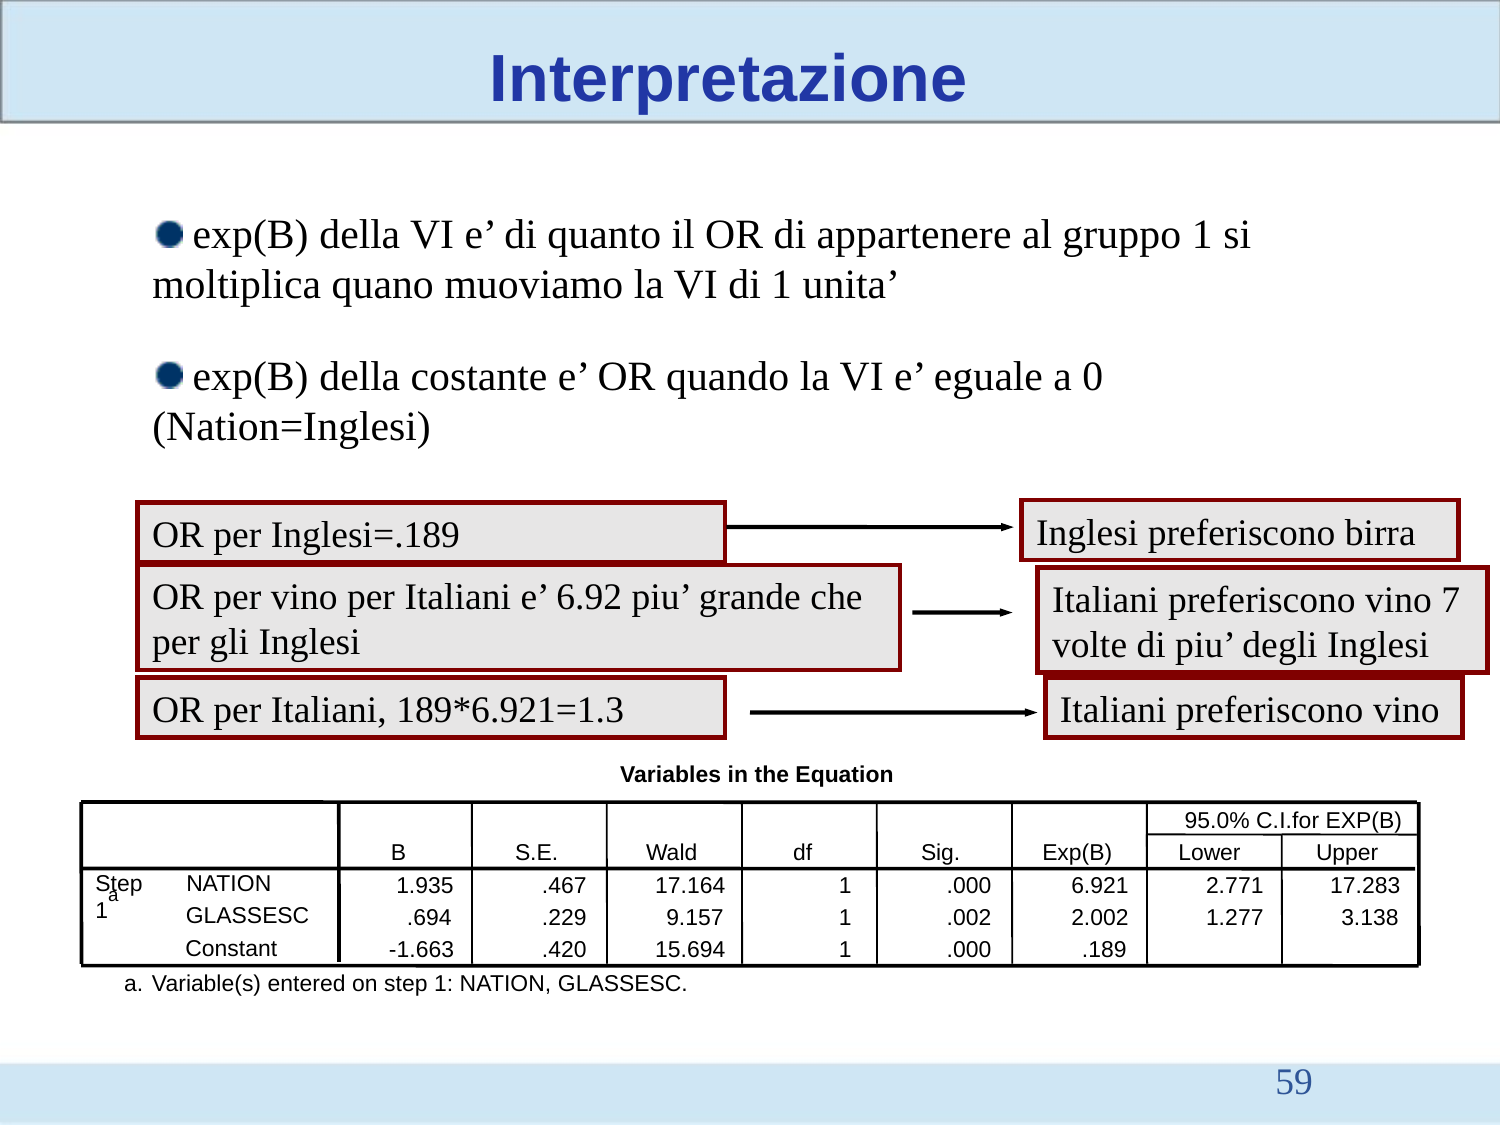

# Interpretazione
 exp(B) della VI e’ di quanto il OR di appartenere al gruppo 1 si moltiplica quano muoviamo la VI di 1 unita’
 exp(B) della costante e’ OR quando la VI e’ eguale a 0 (Nation=Inglesi)
Inglesi preferiscono birra
OR per Inglesi=.189
OR per vino per Italiani e’ 6.92 piu’ grande che per gli Inglesi
Italiani preferiscono vino 7 volte di piu’ degli Inglesi
OR per Italiani, 189*6.921=1.3
Italiani preferiscono vino
Variables in the Equation
95.0% C.I.for EXP(B)
B
S.E.
Wald
df
Sig.
Exp(B)
Lower
Upper
Step
NATION
1.935
.467
17.164
1
.000
6.921
2.771
17.283
a
1
GLASSESC
.694
.229
9.157
1
.002
2.002
1.277
3.138
Constant
-1.663
.420
15.694
1
.000
.189
a.
Variable(s) entered on step 1: NATION, GLASSESC.